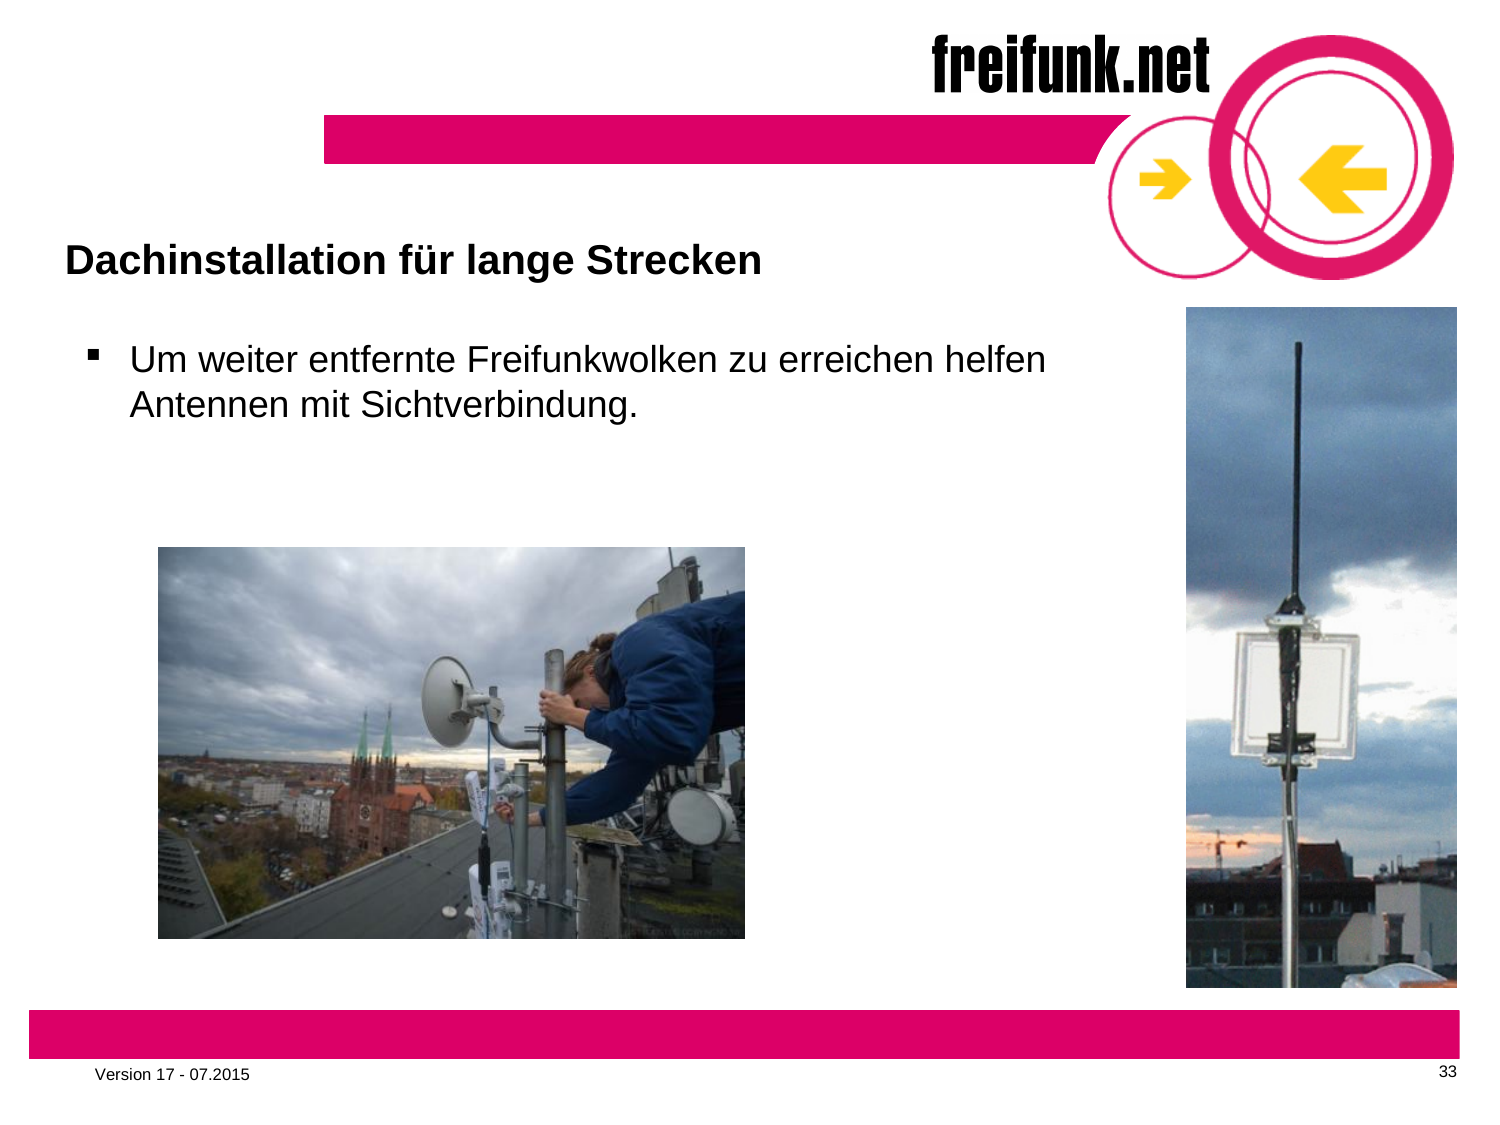

Dachinstallation für lange Strecken
Um weiter entfernte Freifunkwolken zu erreichen helfen Antennen mit Sichtverbindung.
33
Version 17 - 07.2015